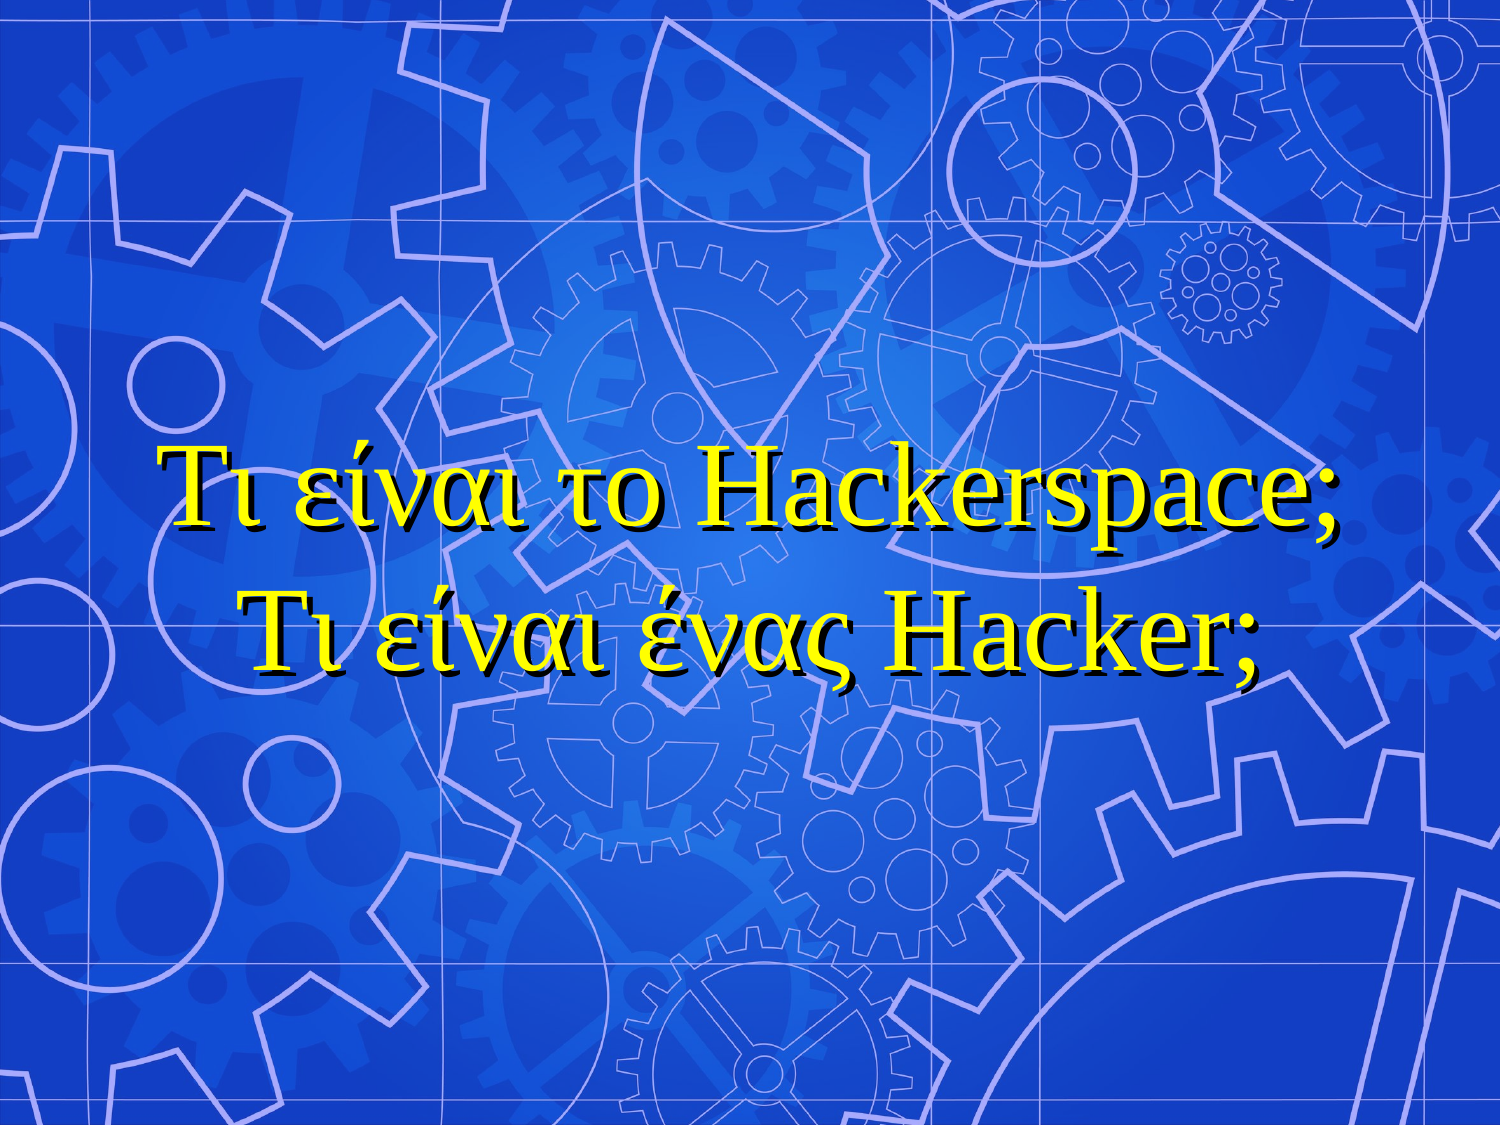

# Τι είναι το Hackerspace; Τι είναι ένας Hacker;